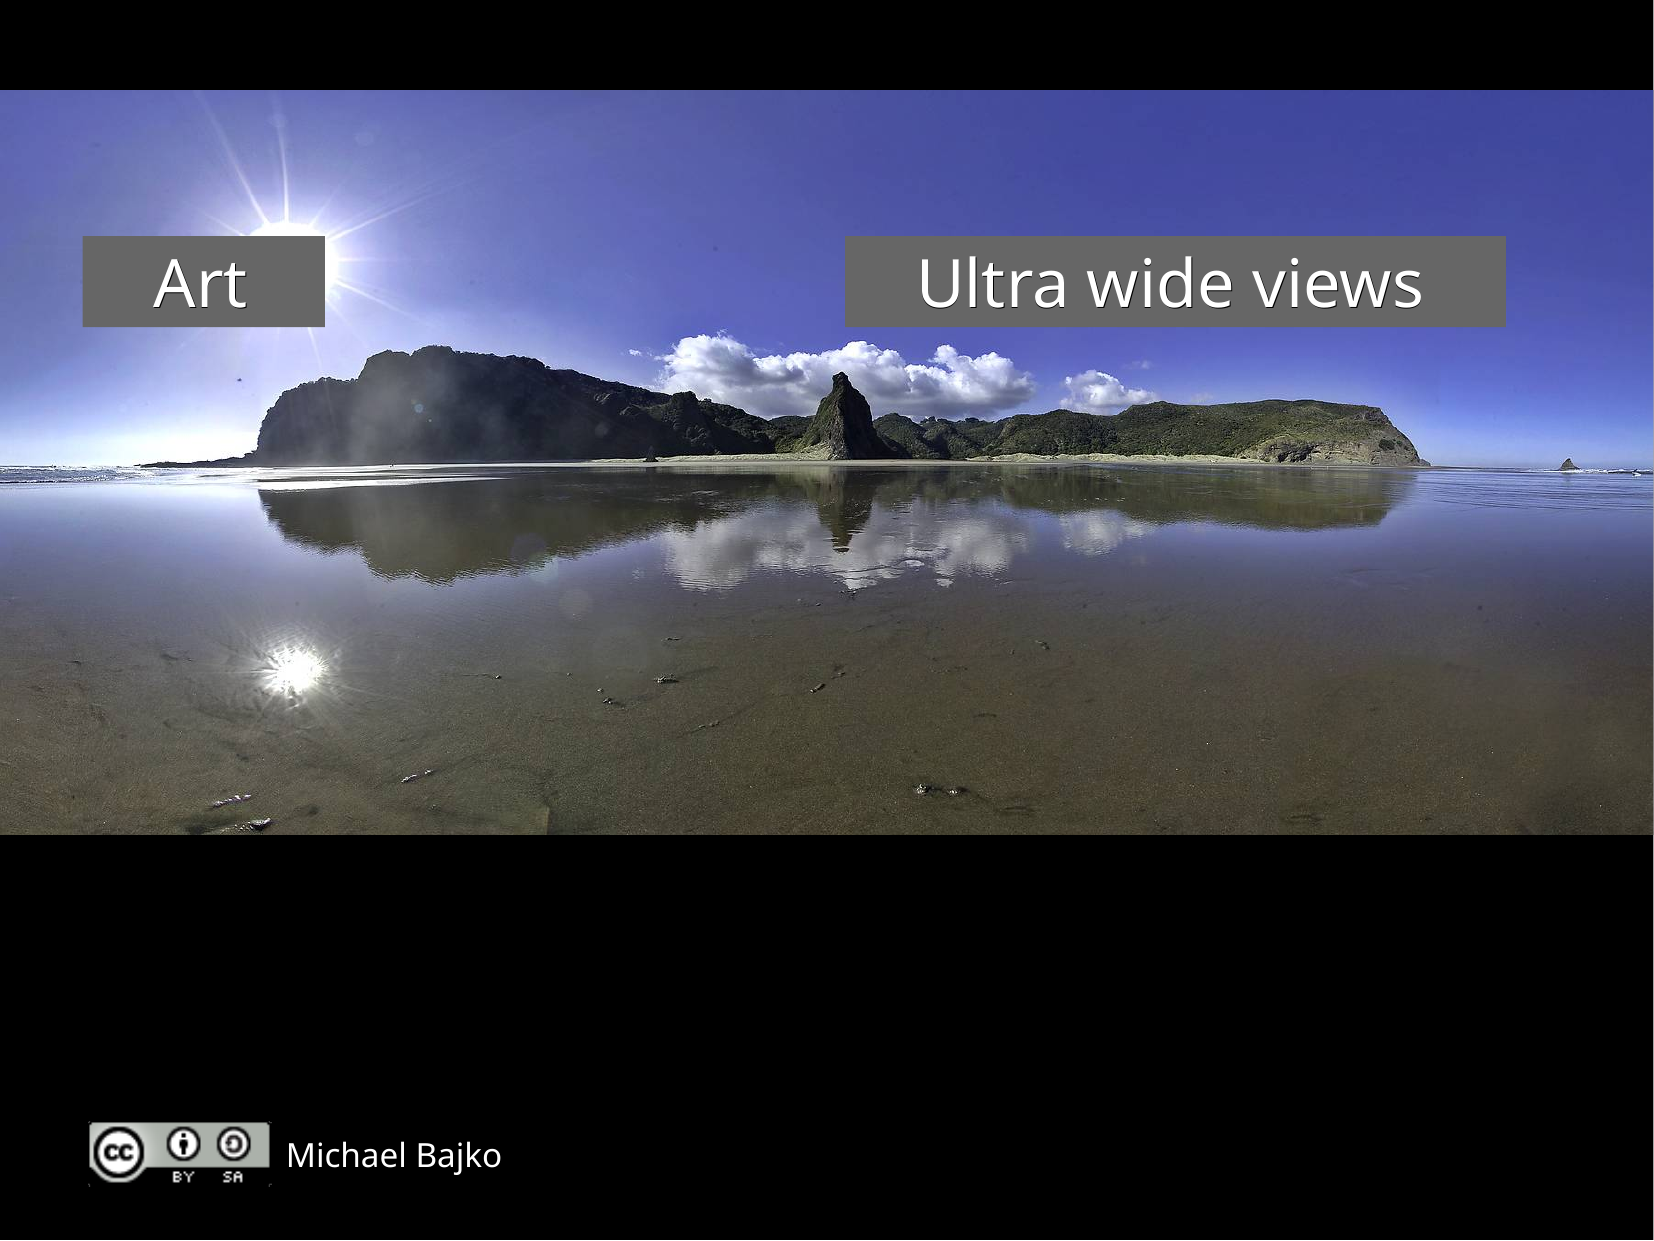

Art
# Ultra wide views
Michael Bajko